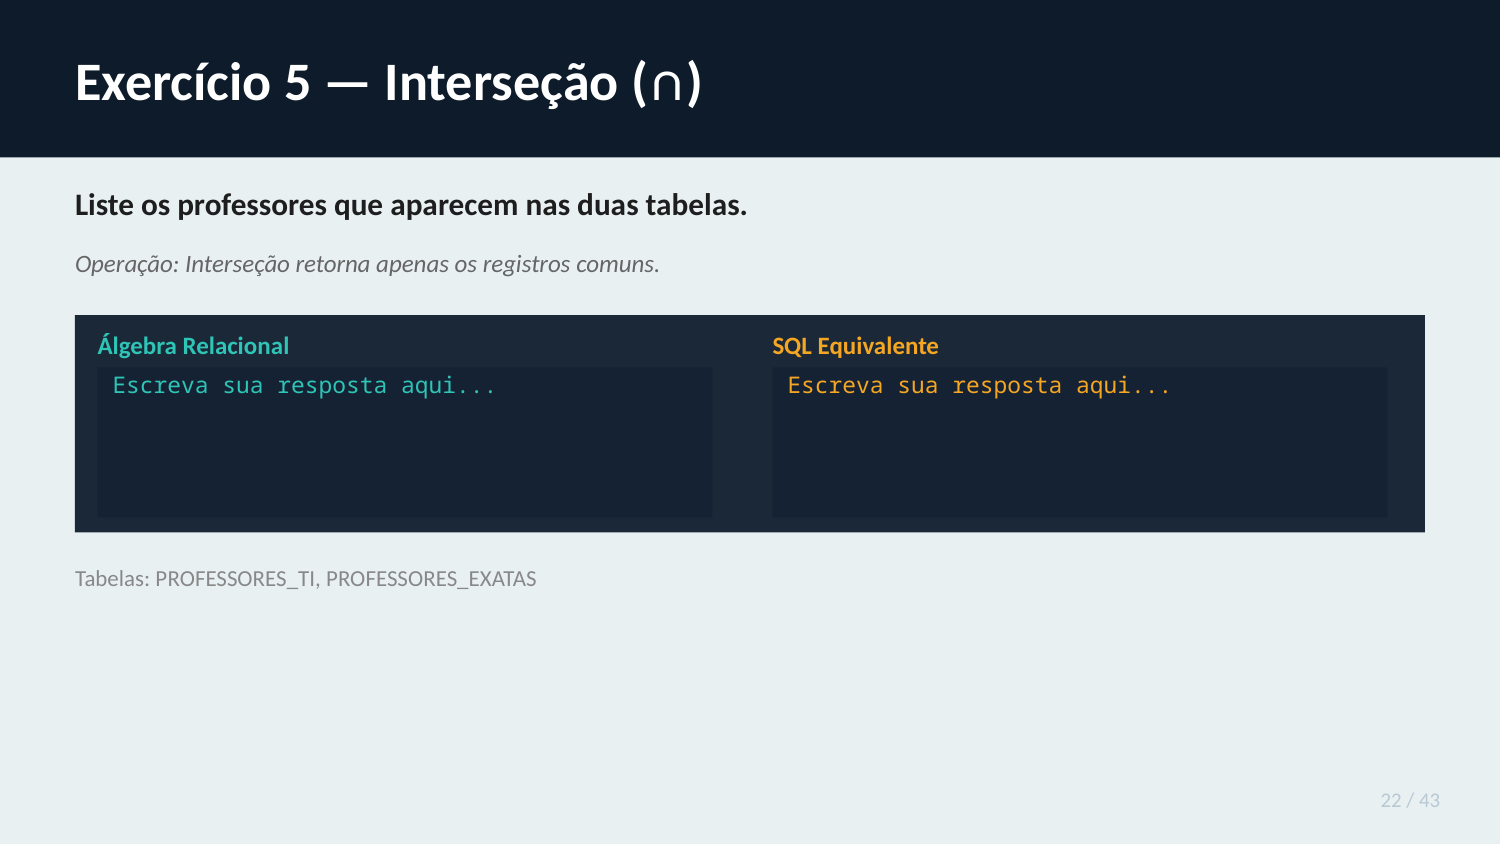

Exercício 5 — Interseção (∩)
Liste os professores que aparecem nas duas tabelas.
Operação: Interseção retorna apenas os registros comuns.
Álgebra Relacional
SQL Equivalente
Escreva sua resposta aqui...
Escreva sua resposta aqui...
Tabelas: PROFESSORES_TI, PROFESSORES_EXATAS
22 / 43